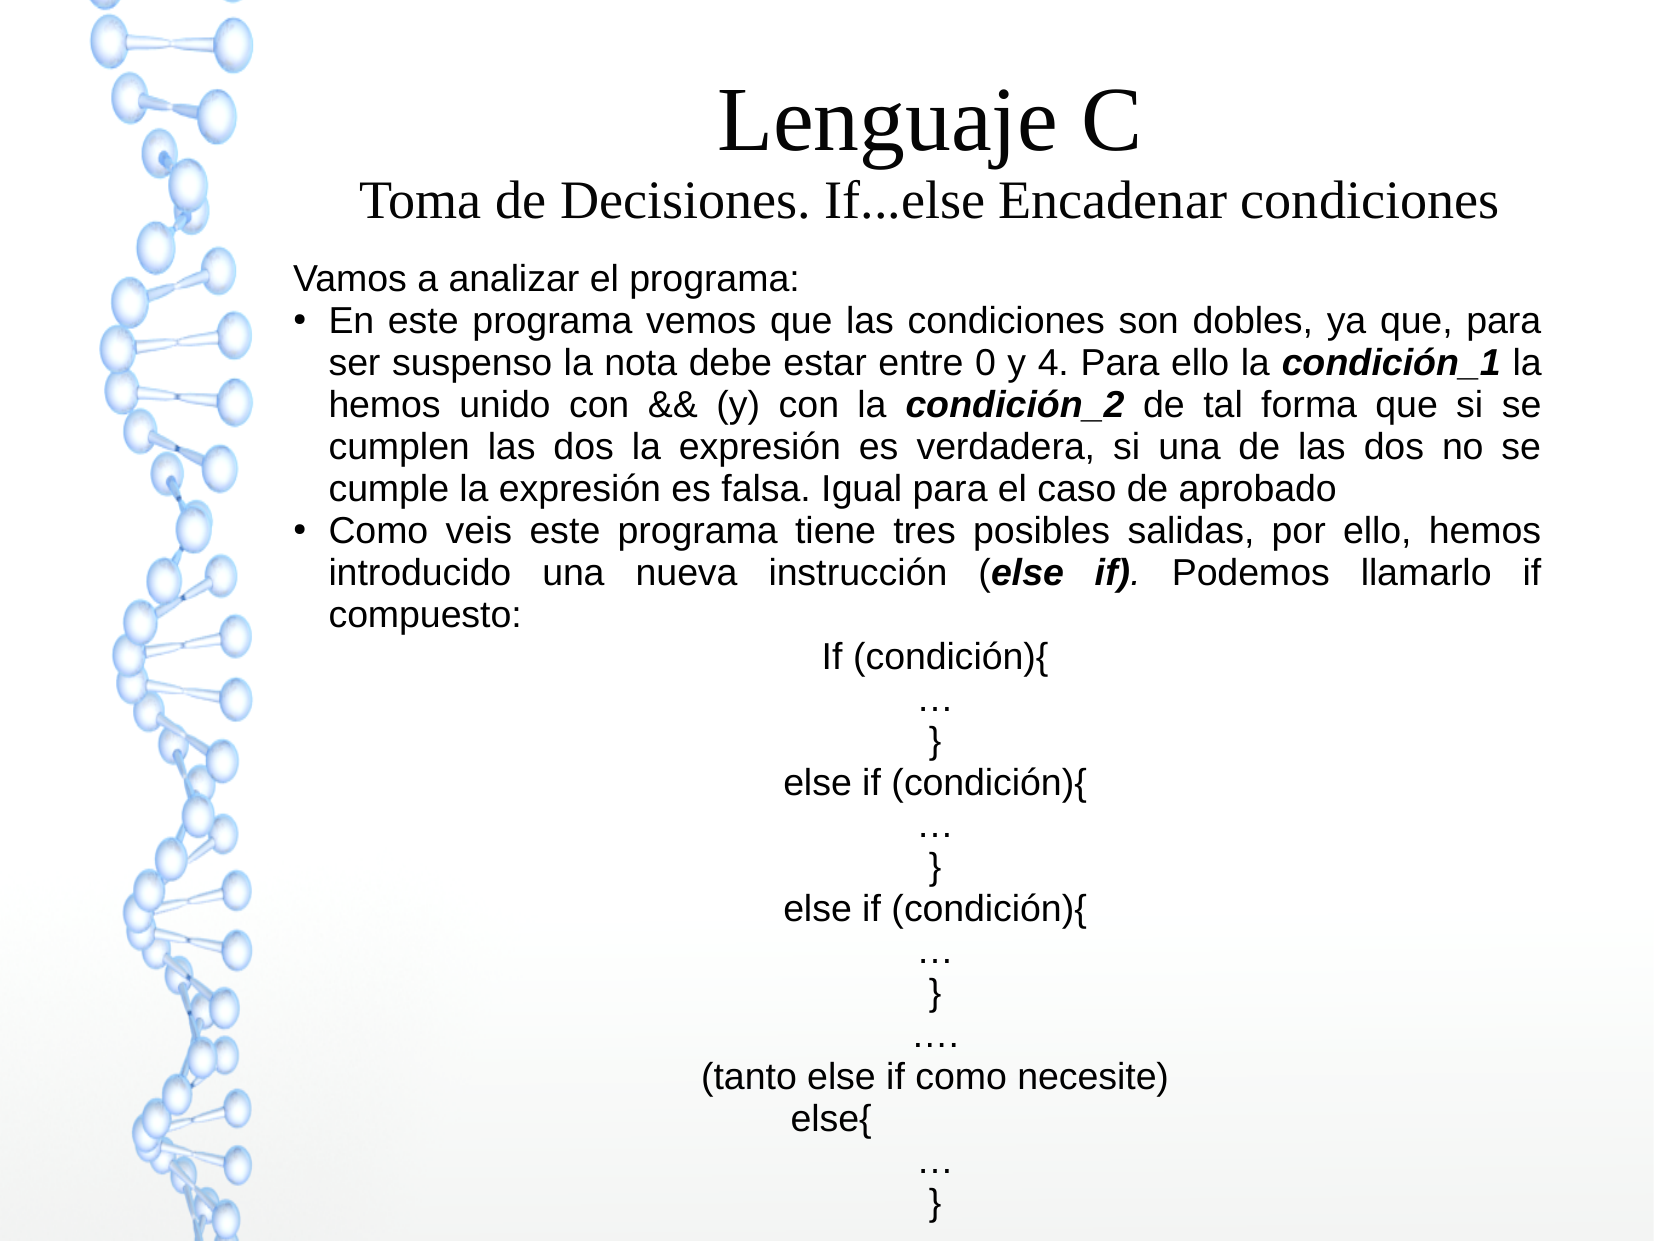

# Lenguaje C Toma de Decisiones. If...else Encadenar condiciones
Vamos a analizar el programa:
En este programa vemos que las condiciones son dobles, ya que, para ser suspenso la nota debe estar entre 0 y 4. Para ello la condición_1 la hemos unido con && (y) con la condición_2 de tal forma que si se cumplen las dos la expresión es verdadera, si una de las dos no se cumple la expresión es falsa. Igual para el caso de aprobado
Como veis este programa tiene tres posibles salidas, por ello, hemos introducido una nueva instrucción (else if). Podemos llamarlo if compuesto:
If (condición){
…
}
else if (condición){
…
}
else if (condición){
…
}
….
(tanto else if como necesite)
 else{
…
}